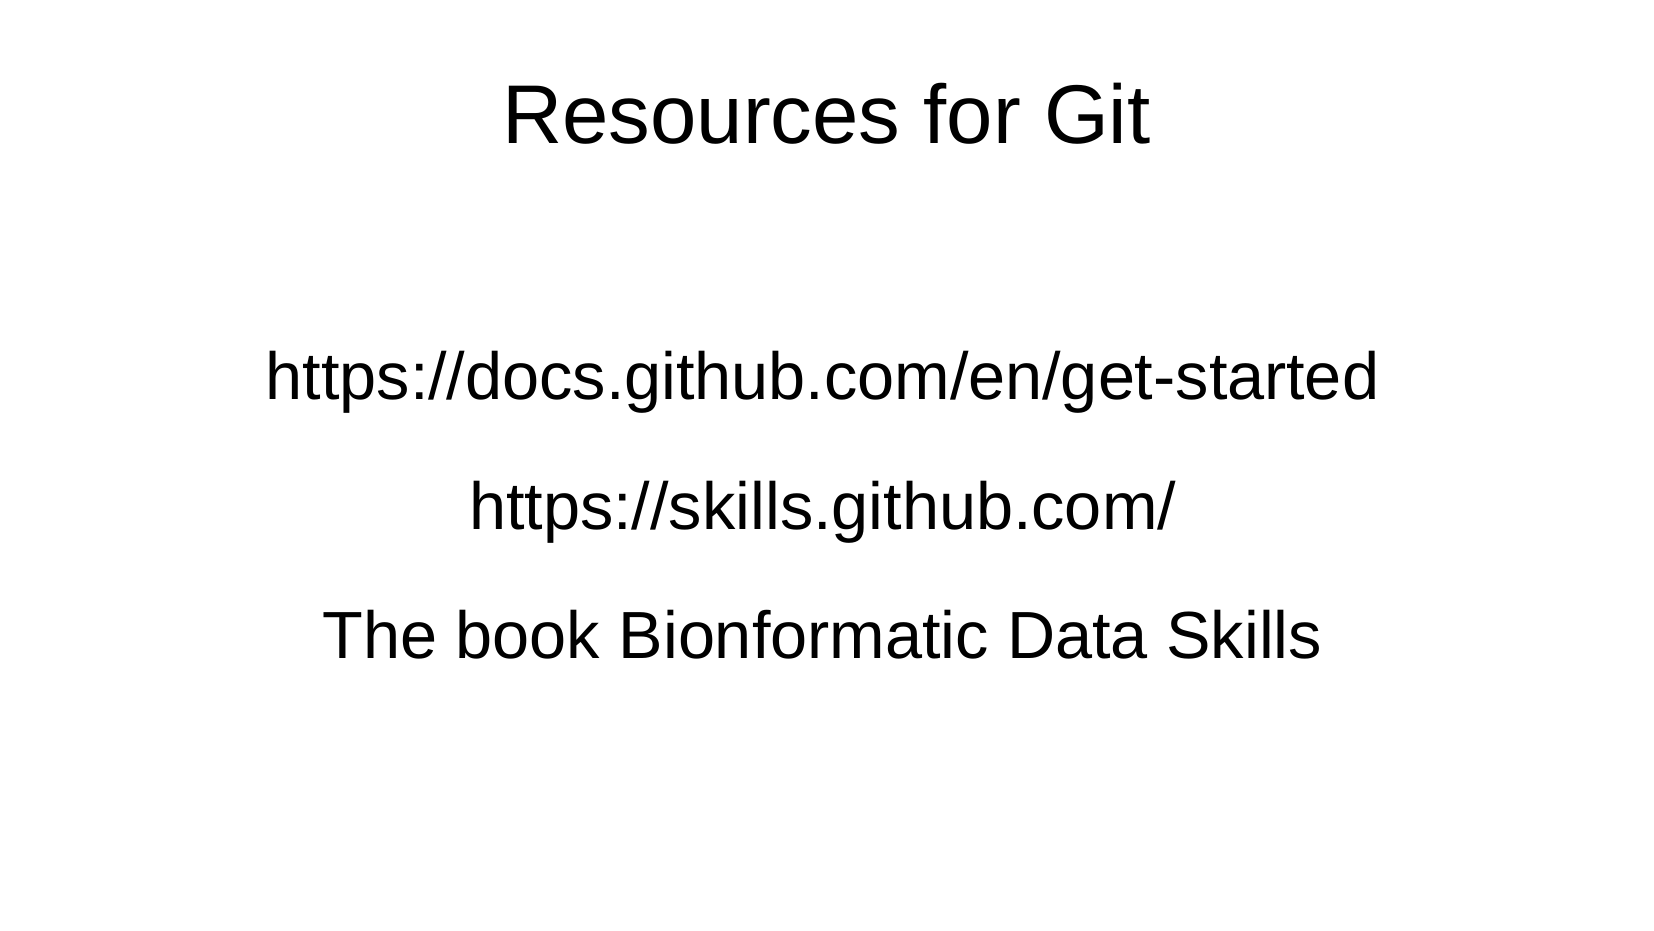

# Resources for Git
https://docs.github.com/en/get-started
https://skills.github.com/
The book Bionformatic Data Skills